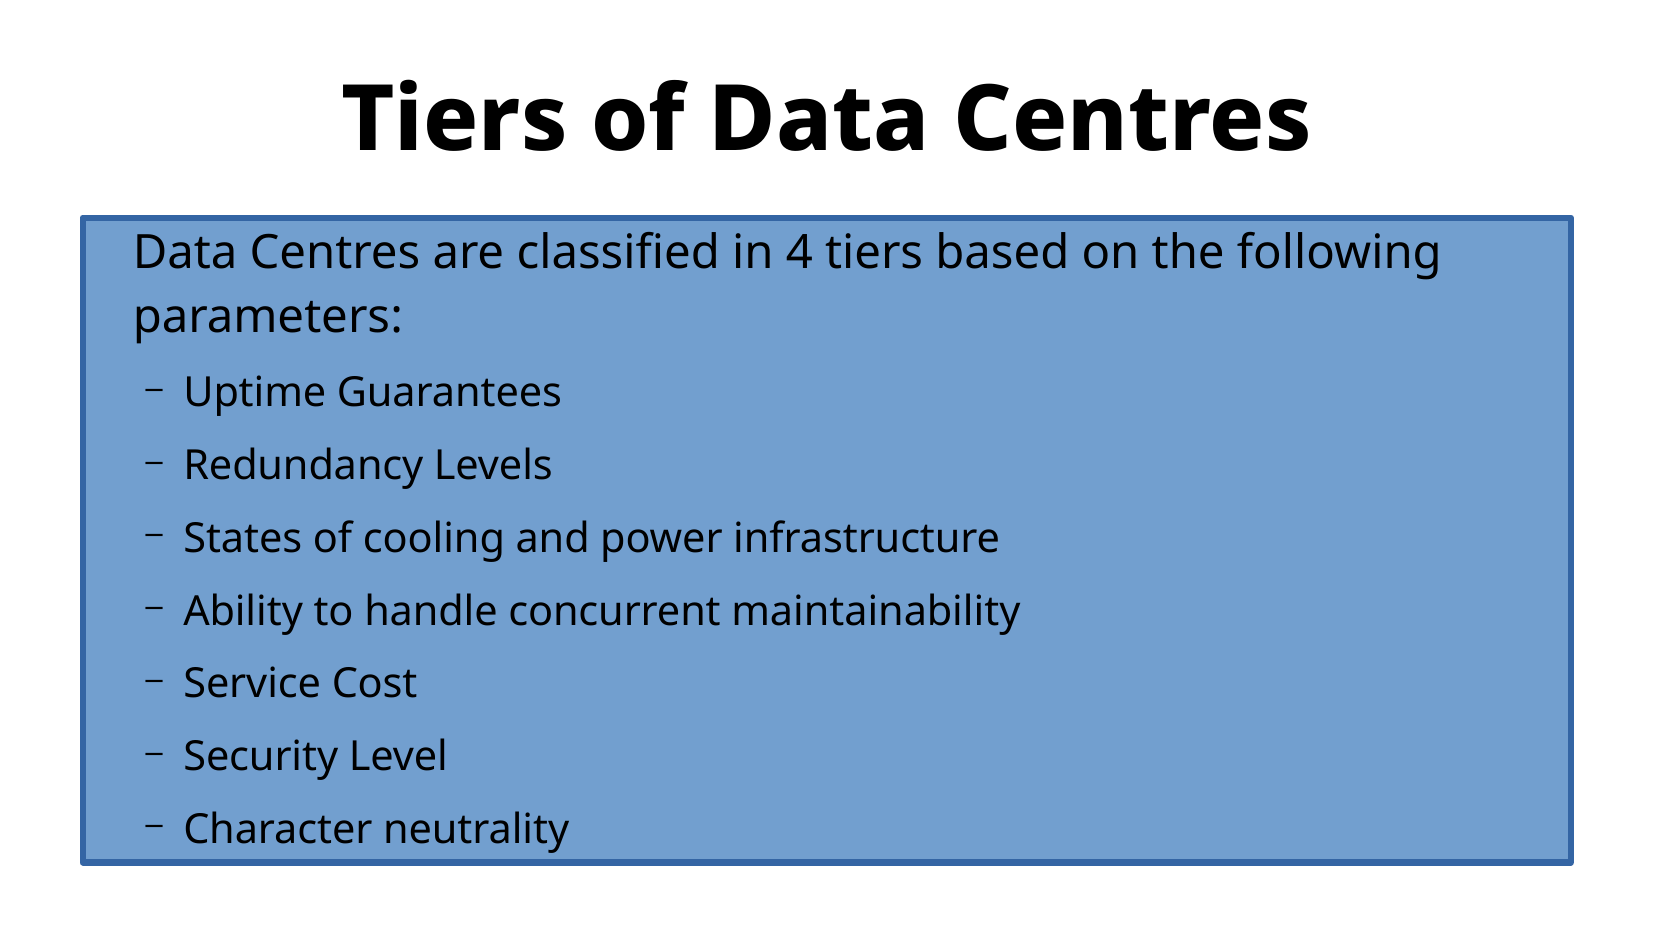

# Tiers of Data Centres
Data Centres are classified in 4 tiers based on the following parameters:
Uptime Guarantees
Redundancy Levels
States of cooling and power infrastructure
Ability to handle concurrent maintainability
Service Cost
Security Level
Character neutrality